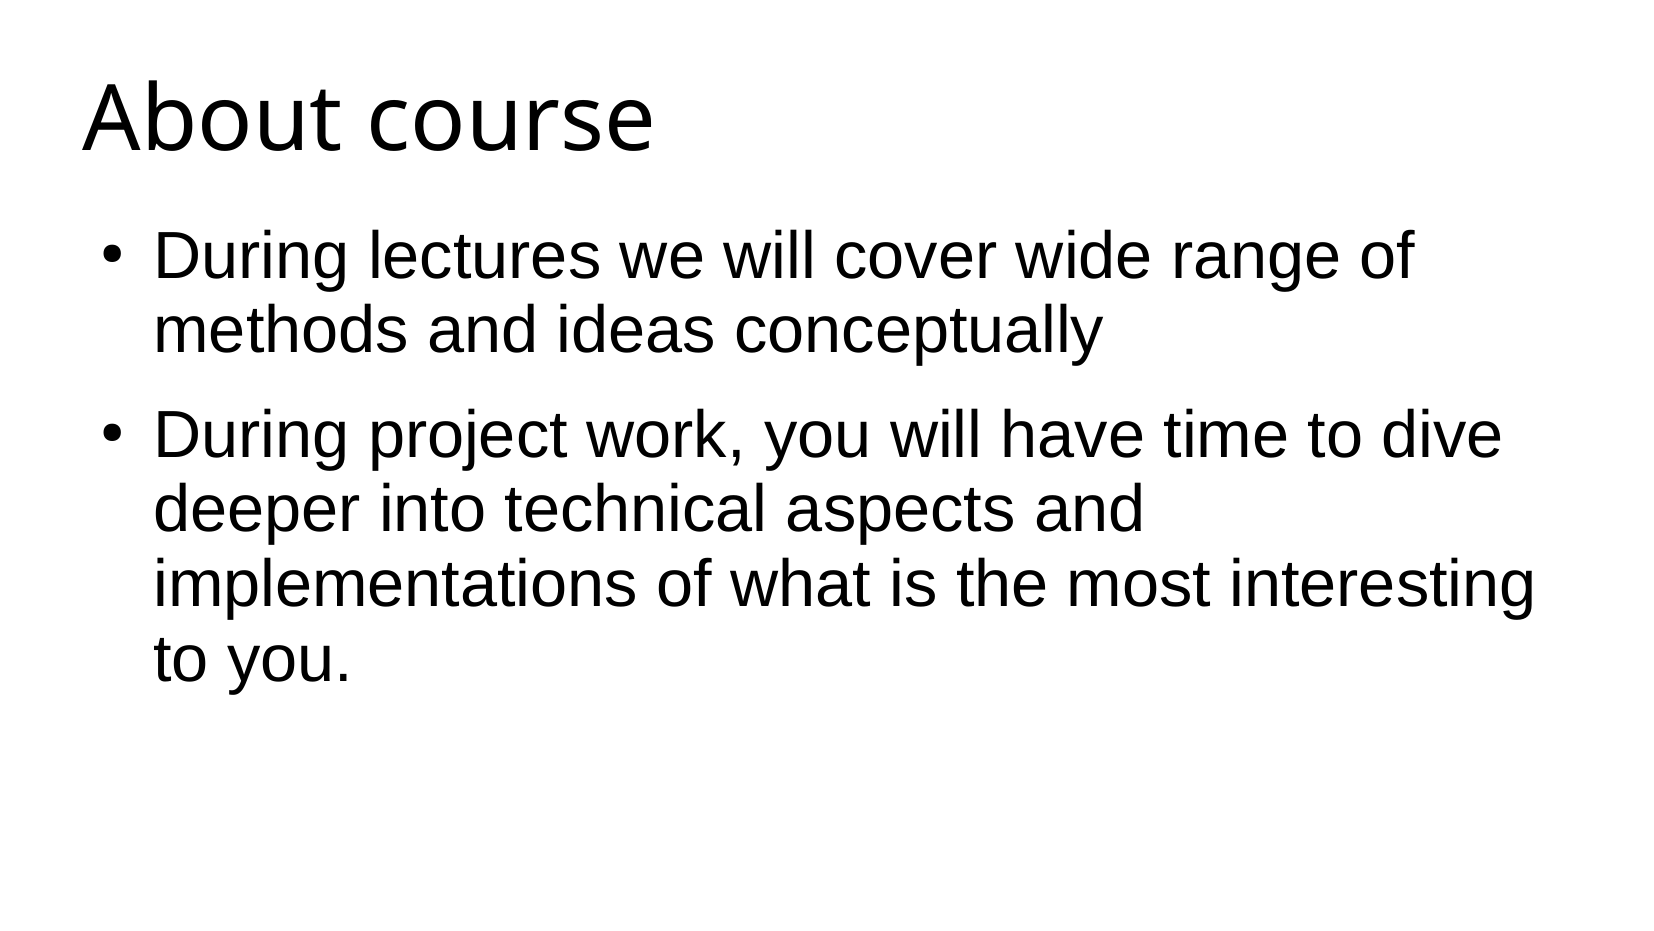

# About course
During lectures we will cover wide range of methods and ideas conceptually
During project work, you will have time to dive deeper into technical aspects and implementations of what is the most interesting to you.